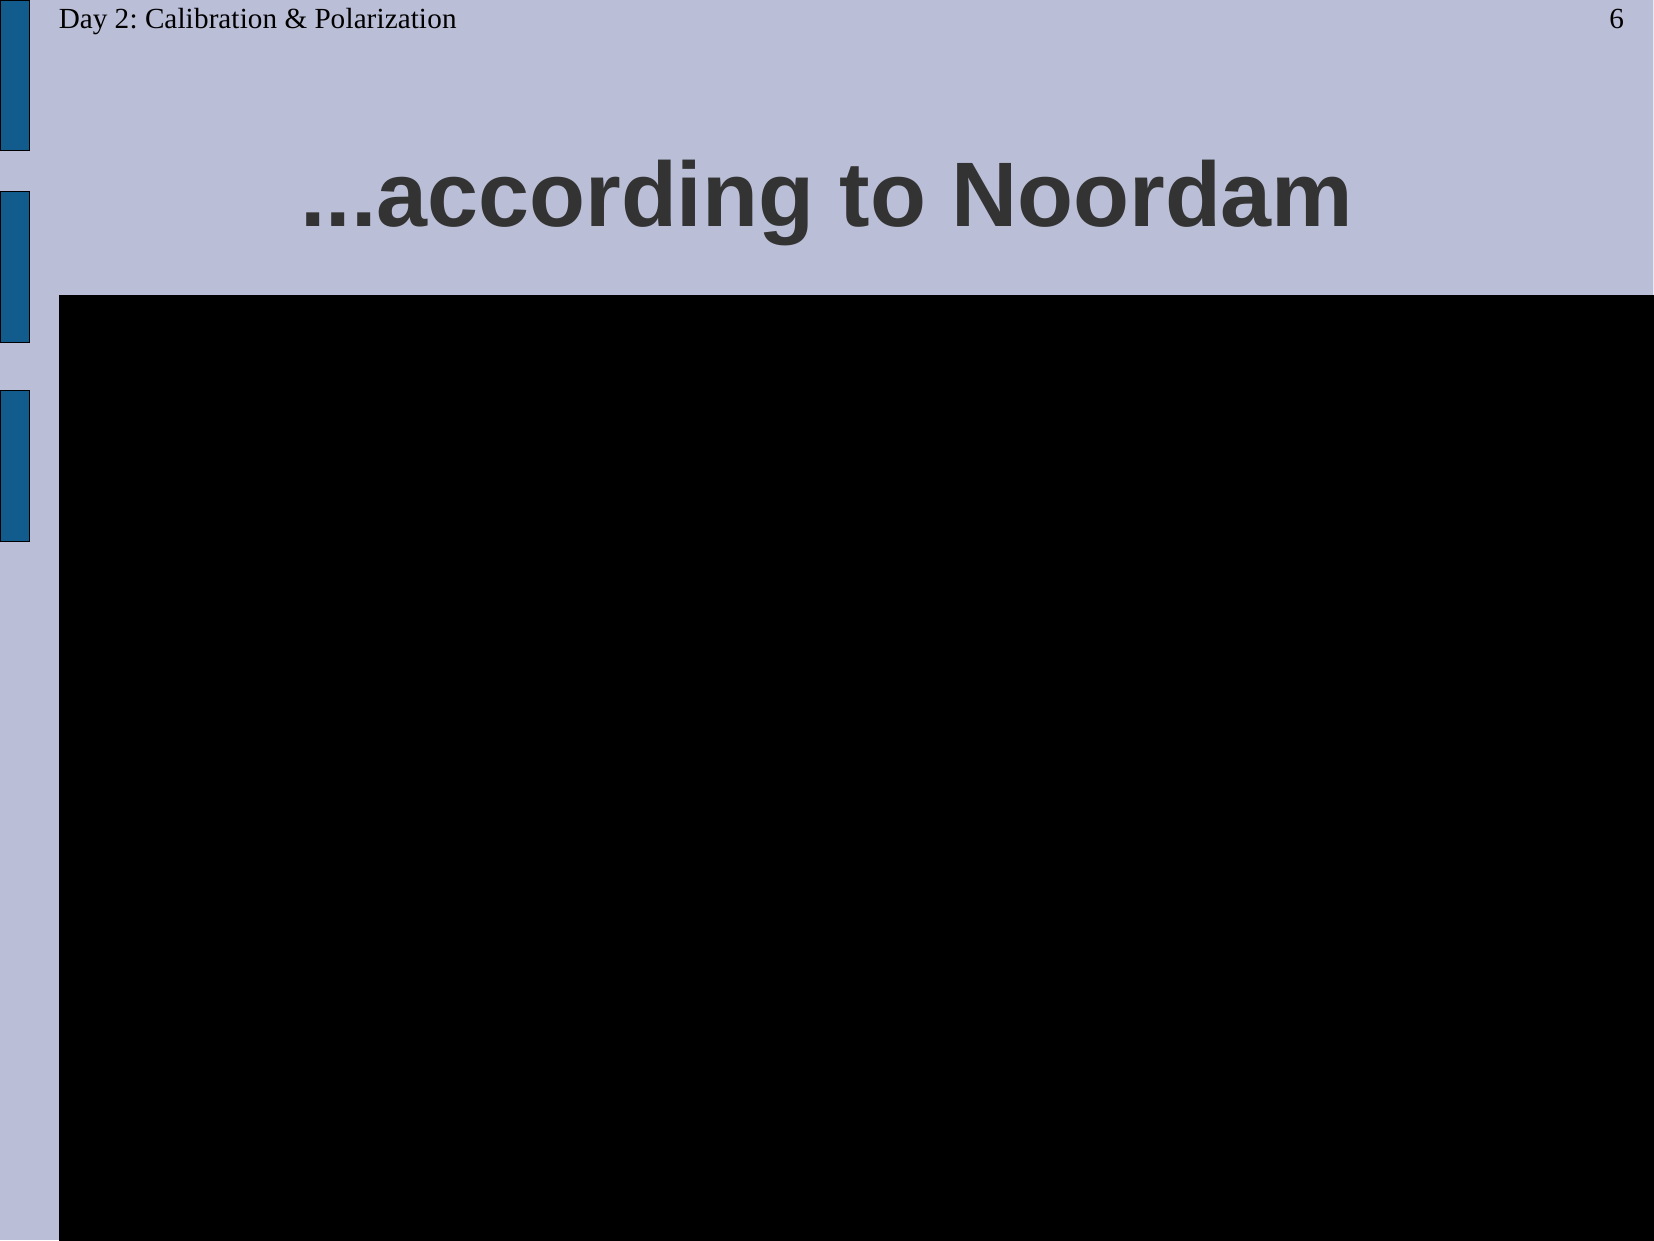

Day 2: Calibration & Polarization
6
# ...according to Noordam